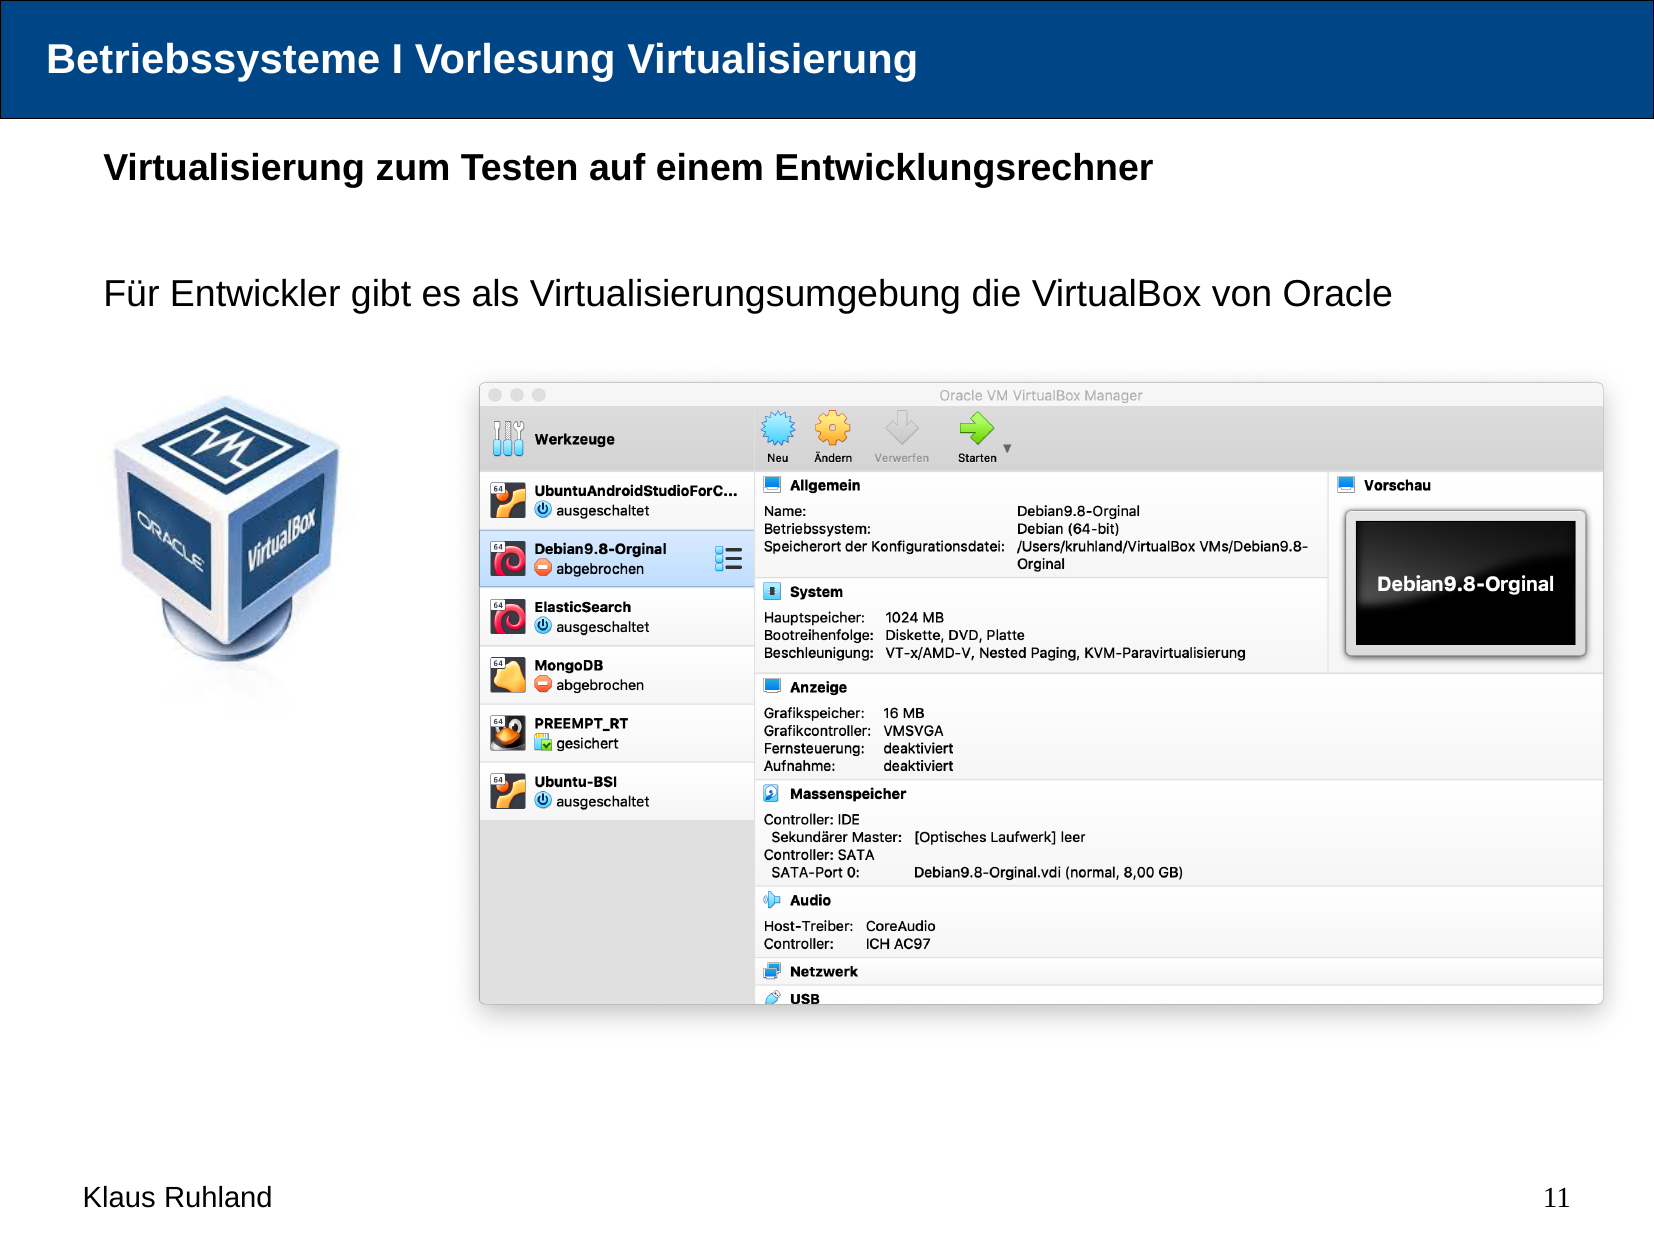

Virtualisierung zum Testen auf einem Entwicklungsrechner
Für Entwickler gibt es als Virtualisierungsumgebung die VirtualBox von Oracle
11